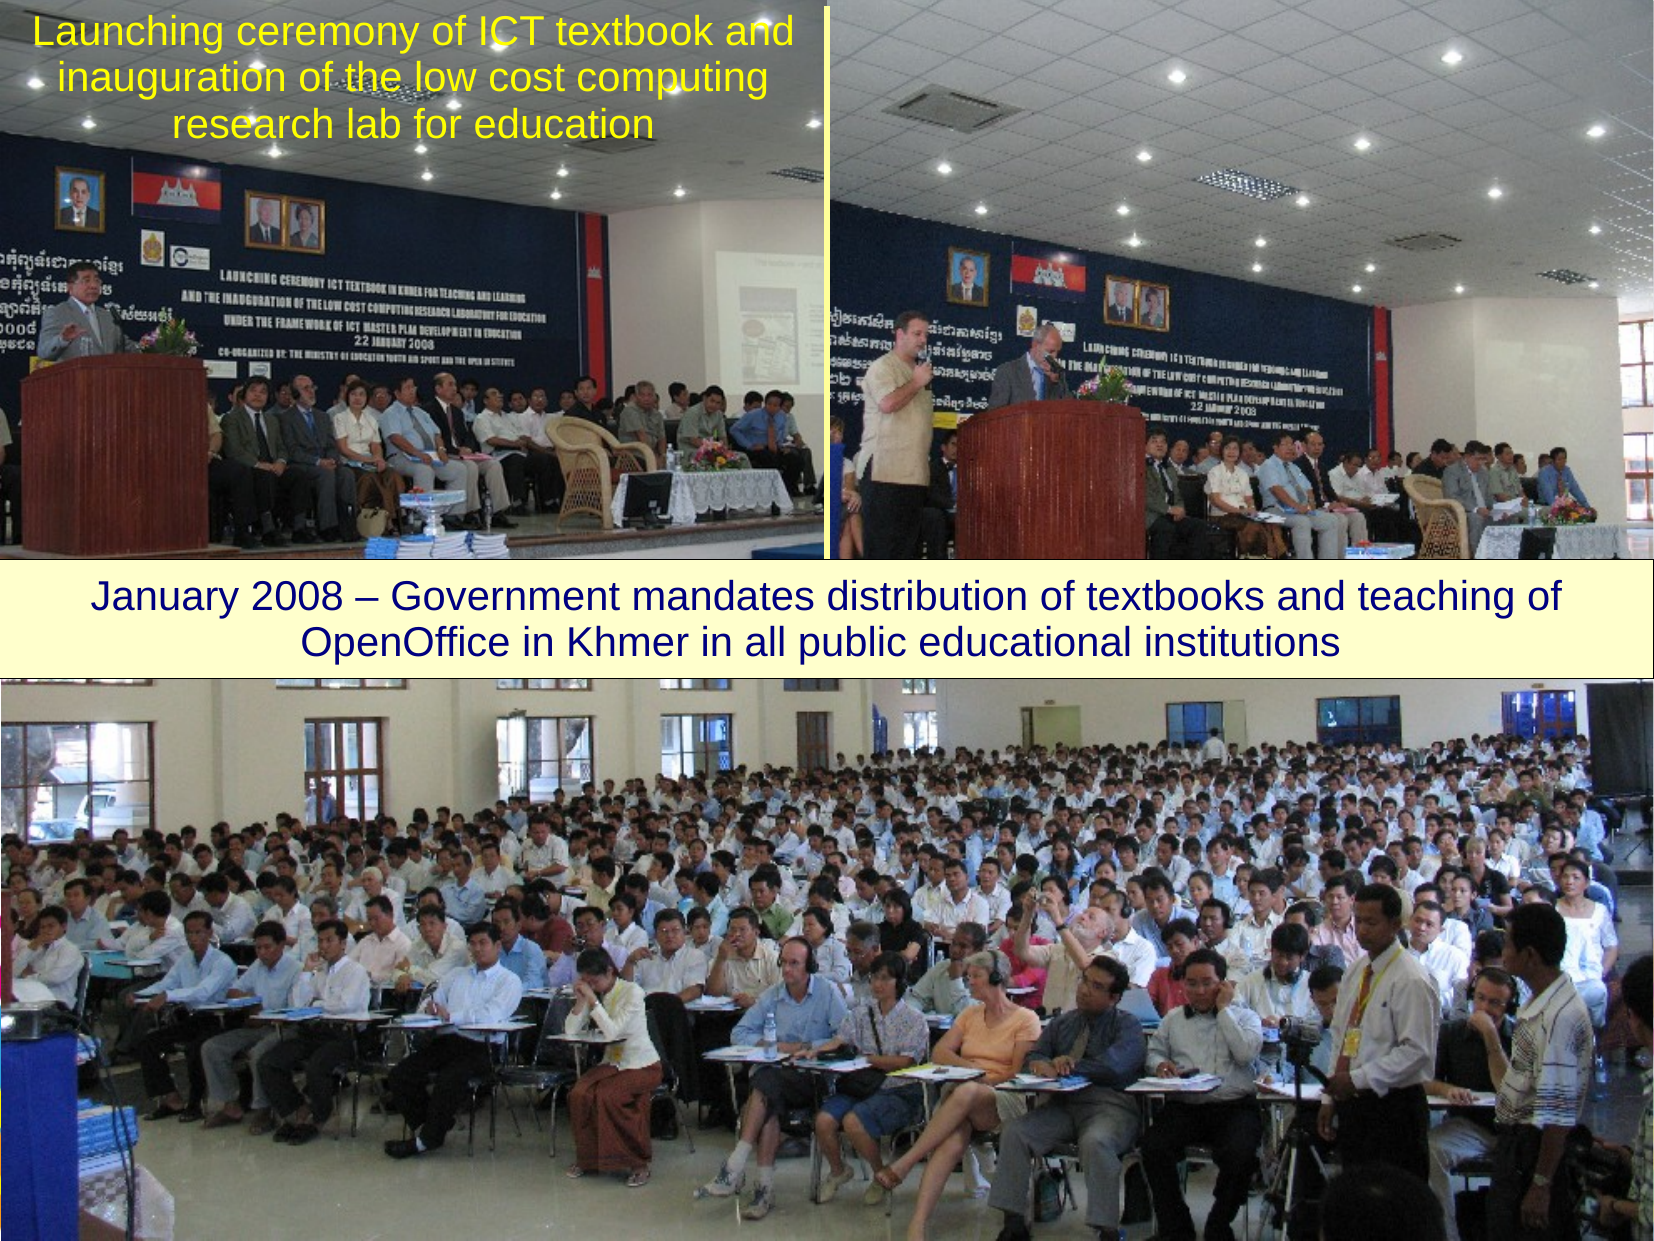

Launching ceremony of ICT textbook and inauguration of the low cost computing research lab for education
January 2008 – Government mandates distribution of textbooks and teaching of
OpenOffice in Khmer in all public educational institutions
16
OOoCon 2008 Beijing www.khmeros.info - www.open.org.kh/osp